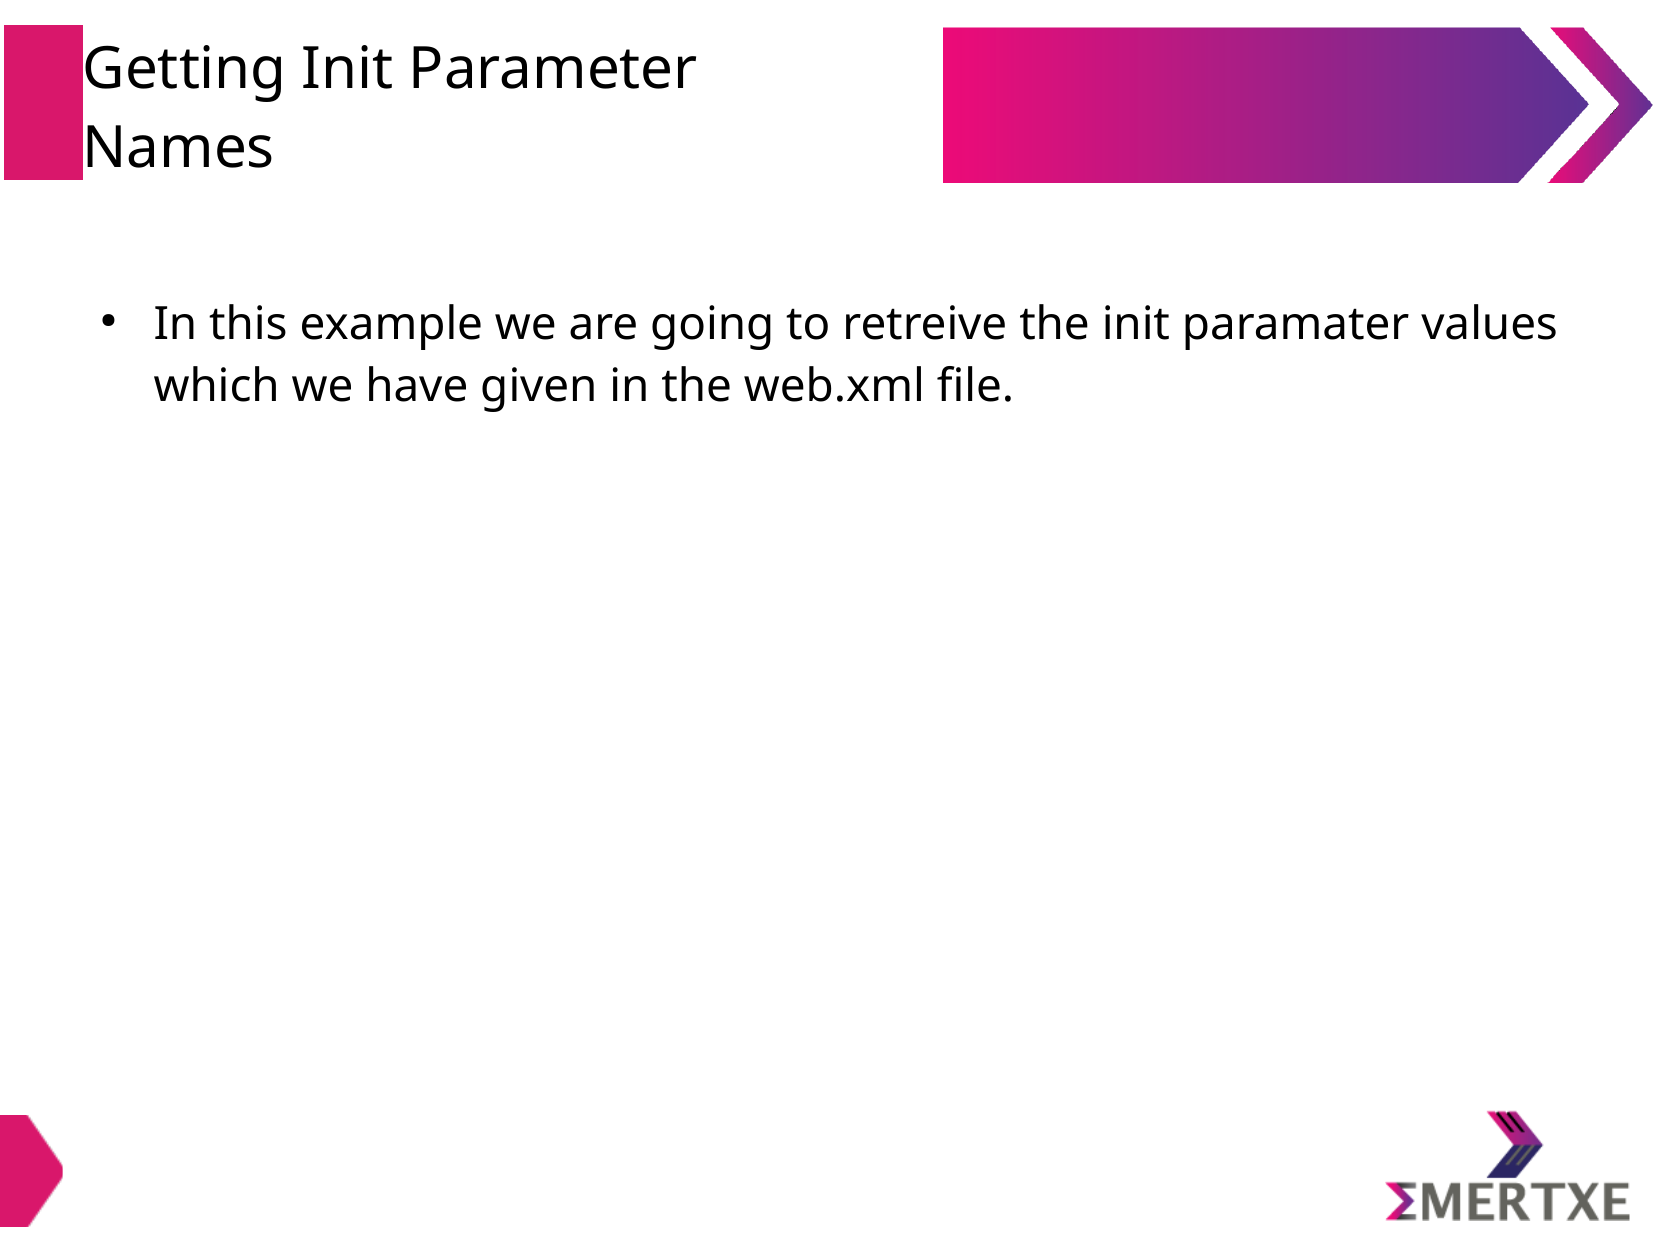

# Getting Init Parameter Names
In this example we are going to retreive the init paramater values which we have given in the web.xml file.